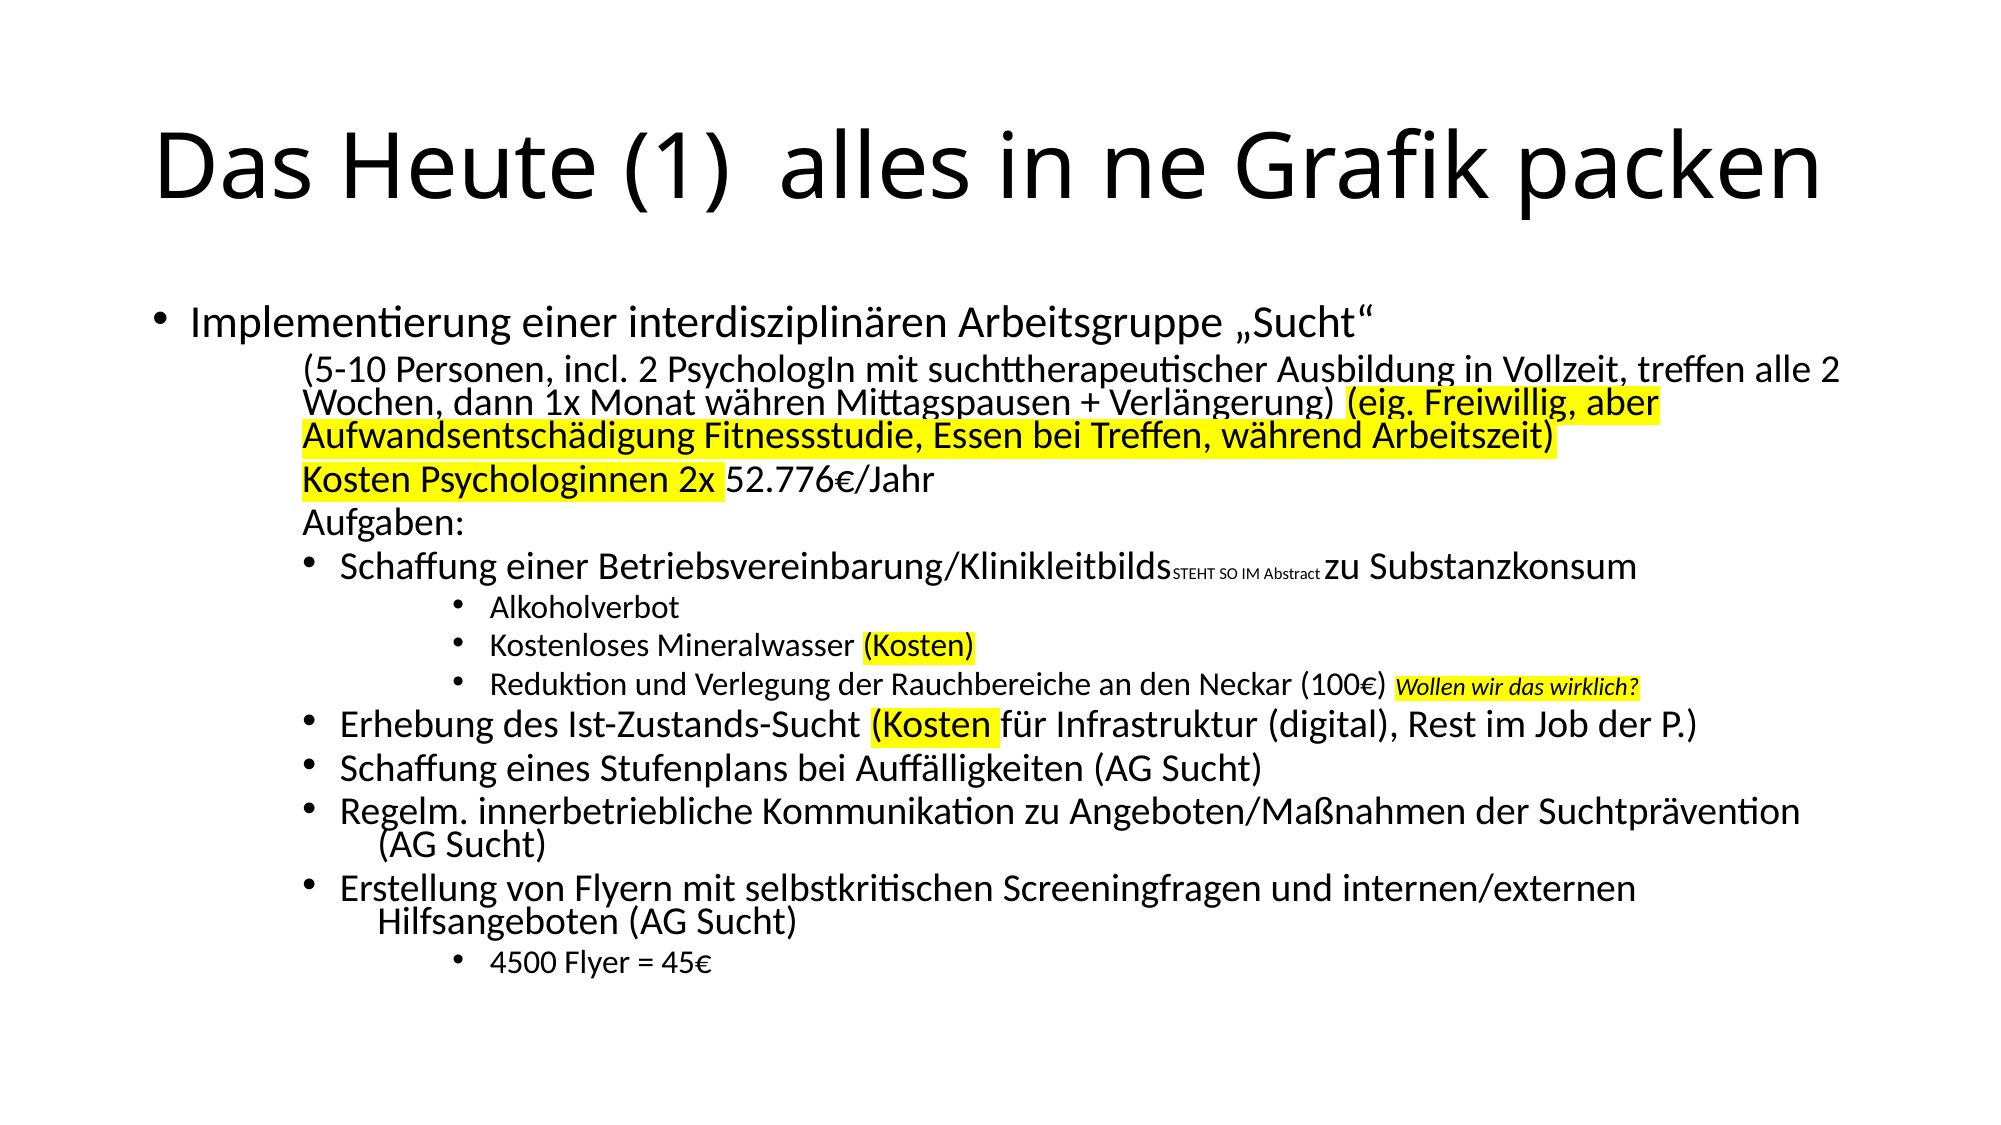

# Das Heute (1) alles in ne Grafik packen
Implementierung einer interdisziplinären Arbeitsgruppe „Sucht“
(5-10 Personen, incl. 2 PsychologIn mit suchttherapeutischer Ausbildung in Vollzeit, treffen alle 2 Wochen, dann 1x Monat währen Mittagspausen + Verlängerung) (eig. Freiwillig, aber Aufwandsentschädigung Fitnessstudie, Essen bei Treffen, während Arbeitszeit)
Kosten Psychologinnen 2x 52.776€/Jahr
Aufgaben:
Schaffung einer Betriebsvereinbarung/KlinikleitbildsSTEHT SO IM Abstract zu Substanzkonsum
Alkoholverbot
Kostenloses Mineralwasser (Kosten)
Reduktion und Verlegung der Rauchbereiche an den Neckar (100€) Wollen wir das wirklich?
Erhebung des Ist-Zustands-Sucht (Kosten für Infrastruktur (digital), Rest im Job der P.)
Schaffung eines Stufenplans bei Auffälligkeiten (AG Sucht)
Regelm. innerbetriebliche Kommunikation zu Angeboten/Maßnahmen der Suchtprävention (AG Sucht)
Erstellung von Flyern mit selbstkritischen Screeningfragen und internen/externen Hilfsangeboten (AG Sucht)
4500 Flyer = 45€